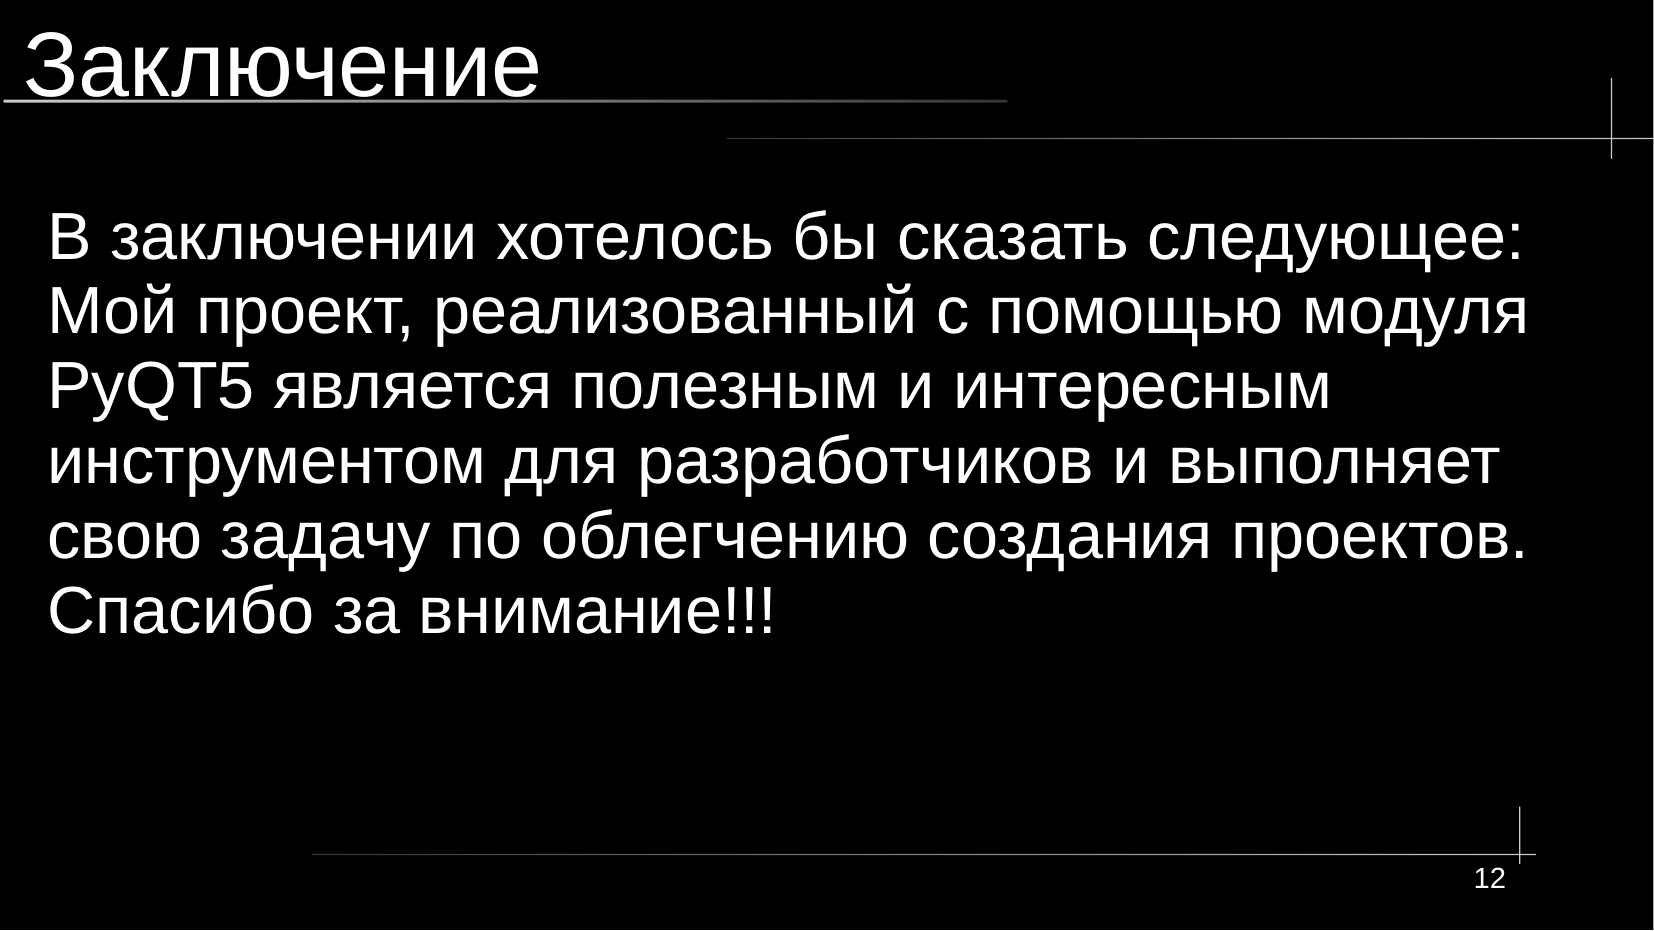

# Заключение
В заключении хотелось бы сказать следующее: Мой проект, реализованный с помощью модуля PyQT5 является полезным и интересным инструментом для разработчиков и выполняет свою задачу по облегчению создания проектов. Спасибо за внимание!!!
12